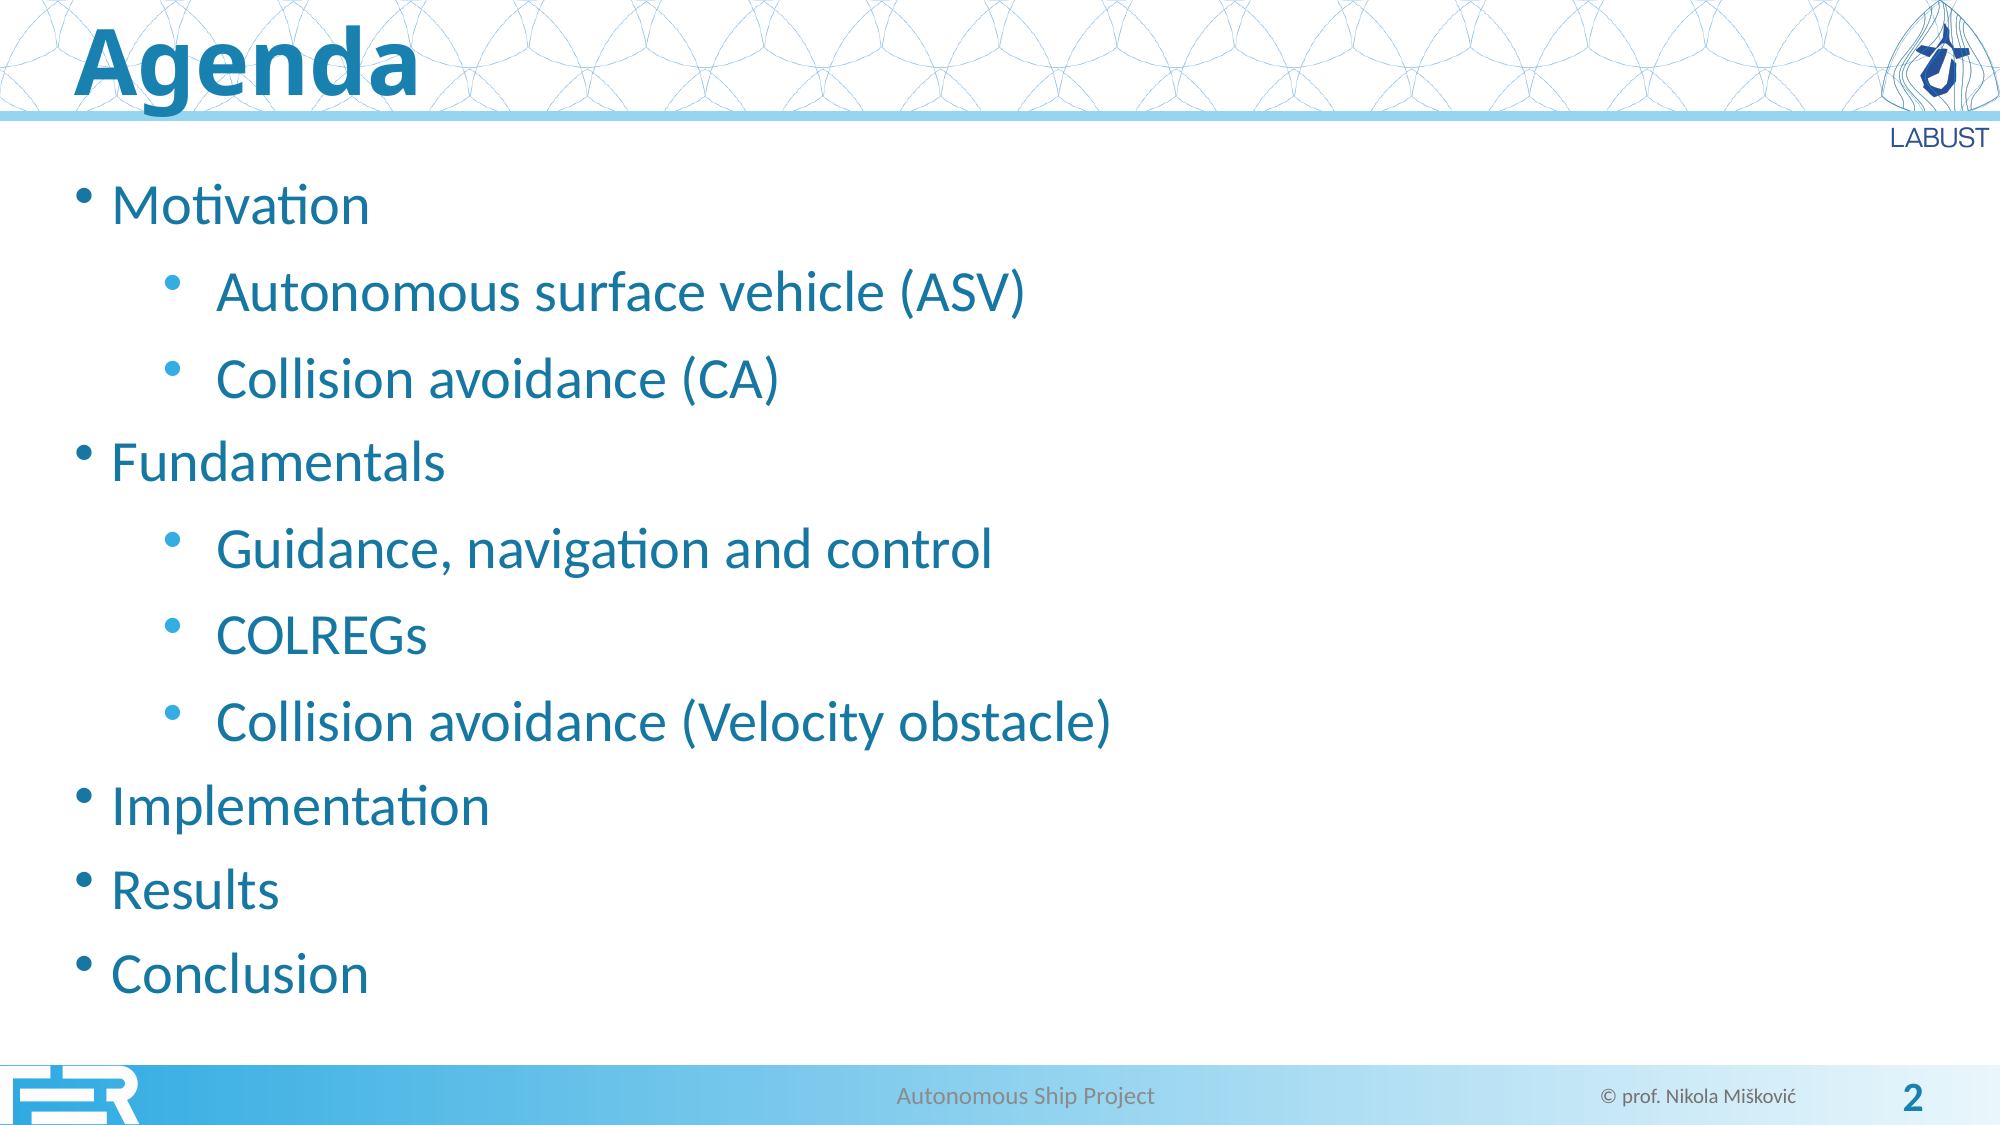

# Agenda
Motivation
Autonomous surface vehicle (ASV)
Collision avoidance (CA)
Fundamentals
Guidance, navigation and control
COLREGs
Collision avoidance (Velocity obstacle)
Implementation
Results
Conclusion
Guidance and Control of Marine Vehicles
2